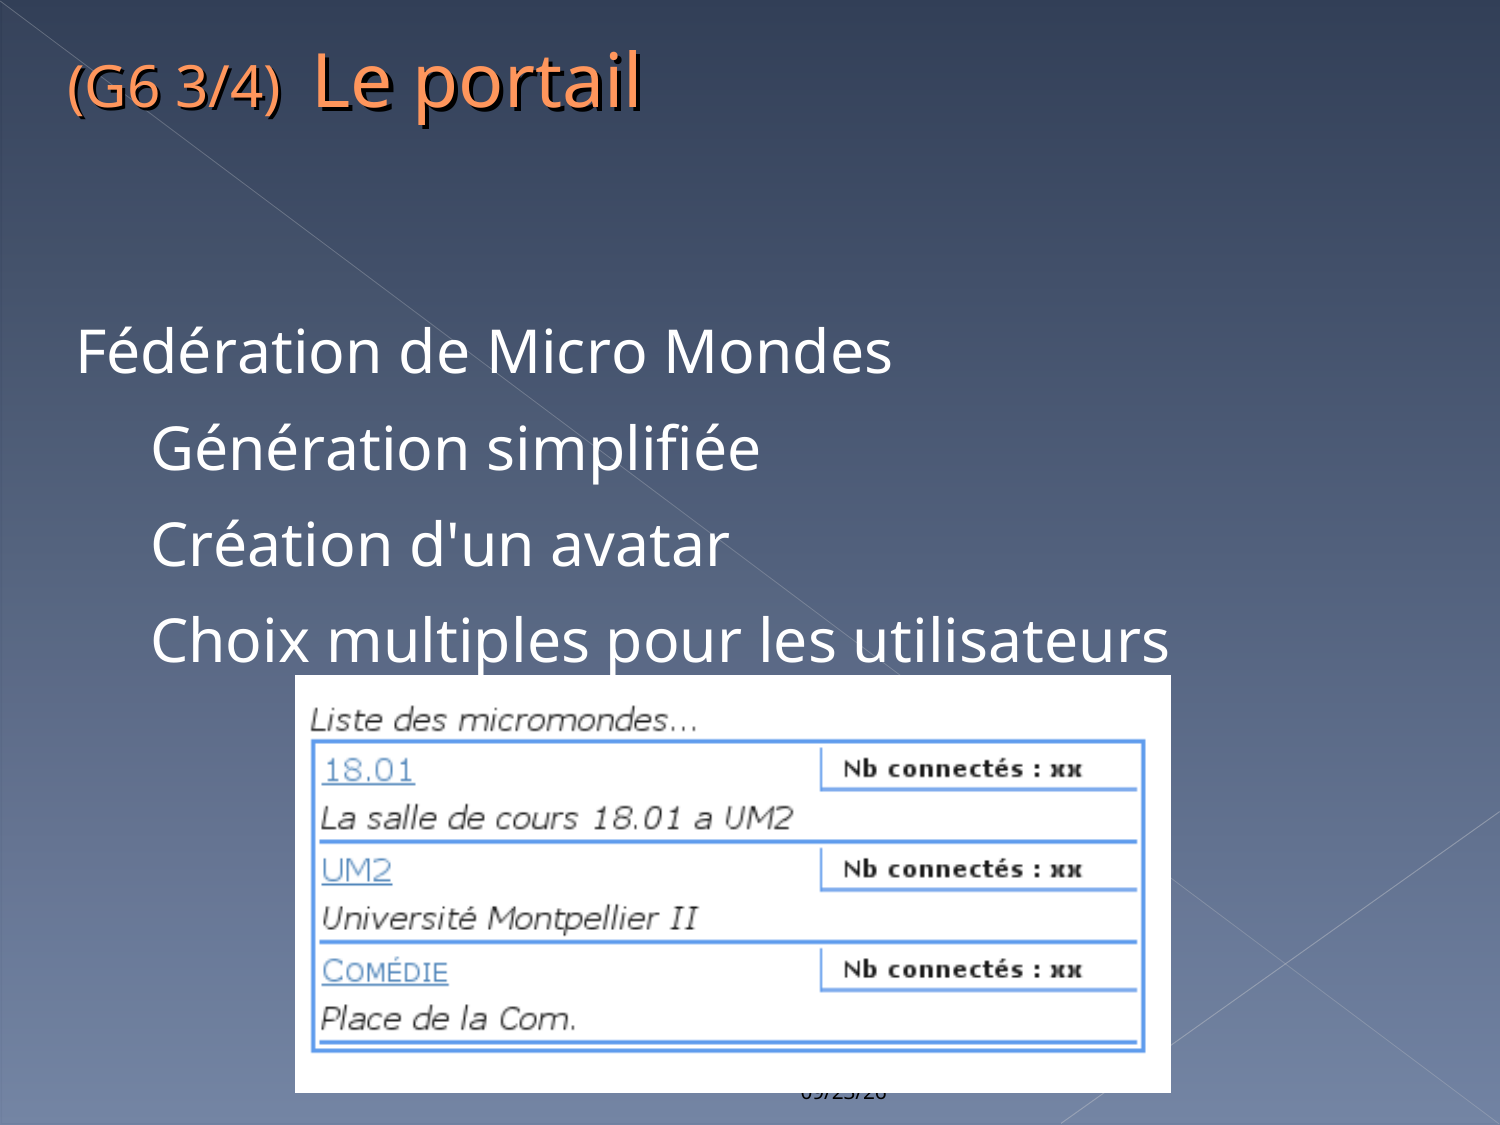

# (G6 3/4) Le portail
Fédération de Micro Mondes
Génération simplifiée
Création d'un avatar
Choix multiples pour les utilisateurs